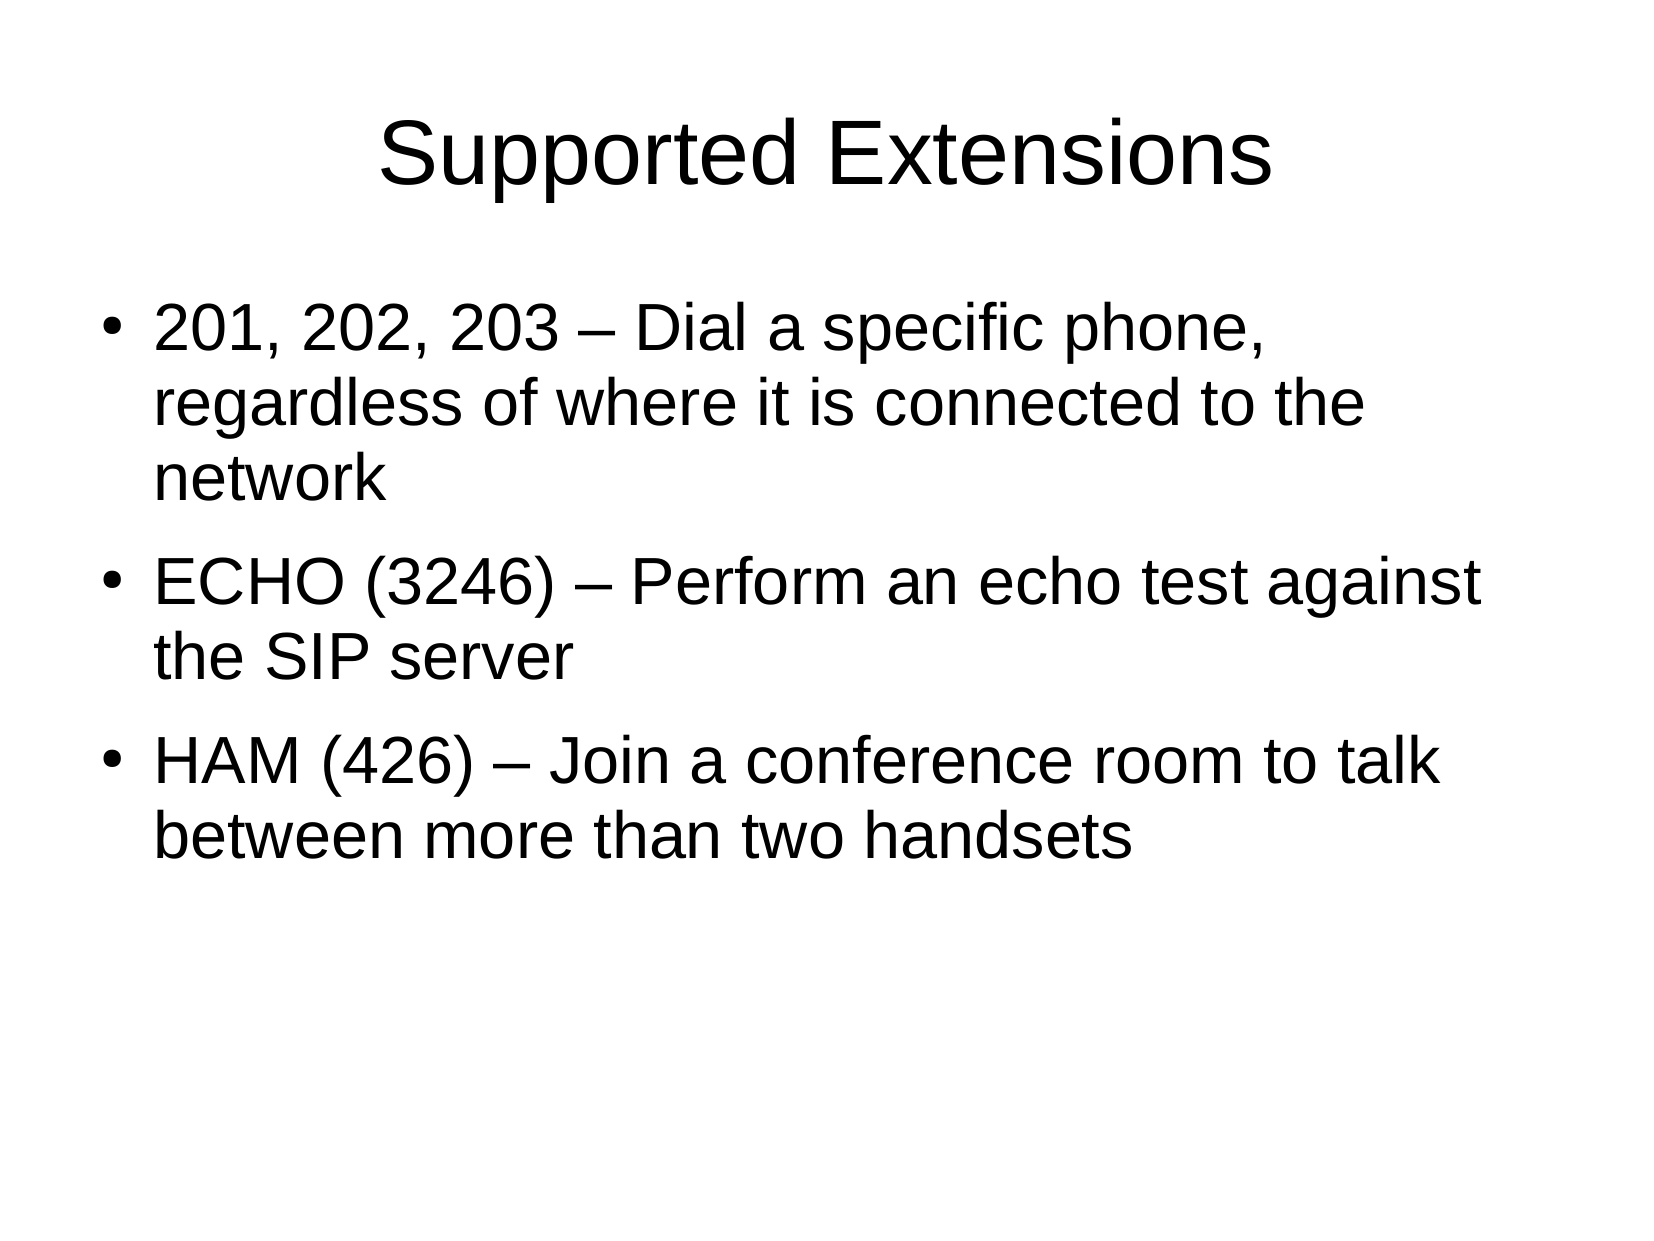

# Supported Extensions
201, 202, 203 – Dial a specific phone, regardless of where it is connected to the network
ECHO (3246) – Perform an echo test against the SIP server
HAM (426) – Join a conference room to talk between more than two handsets